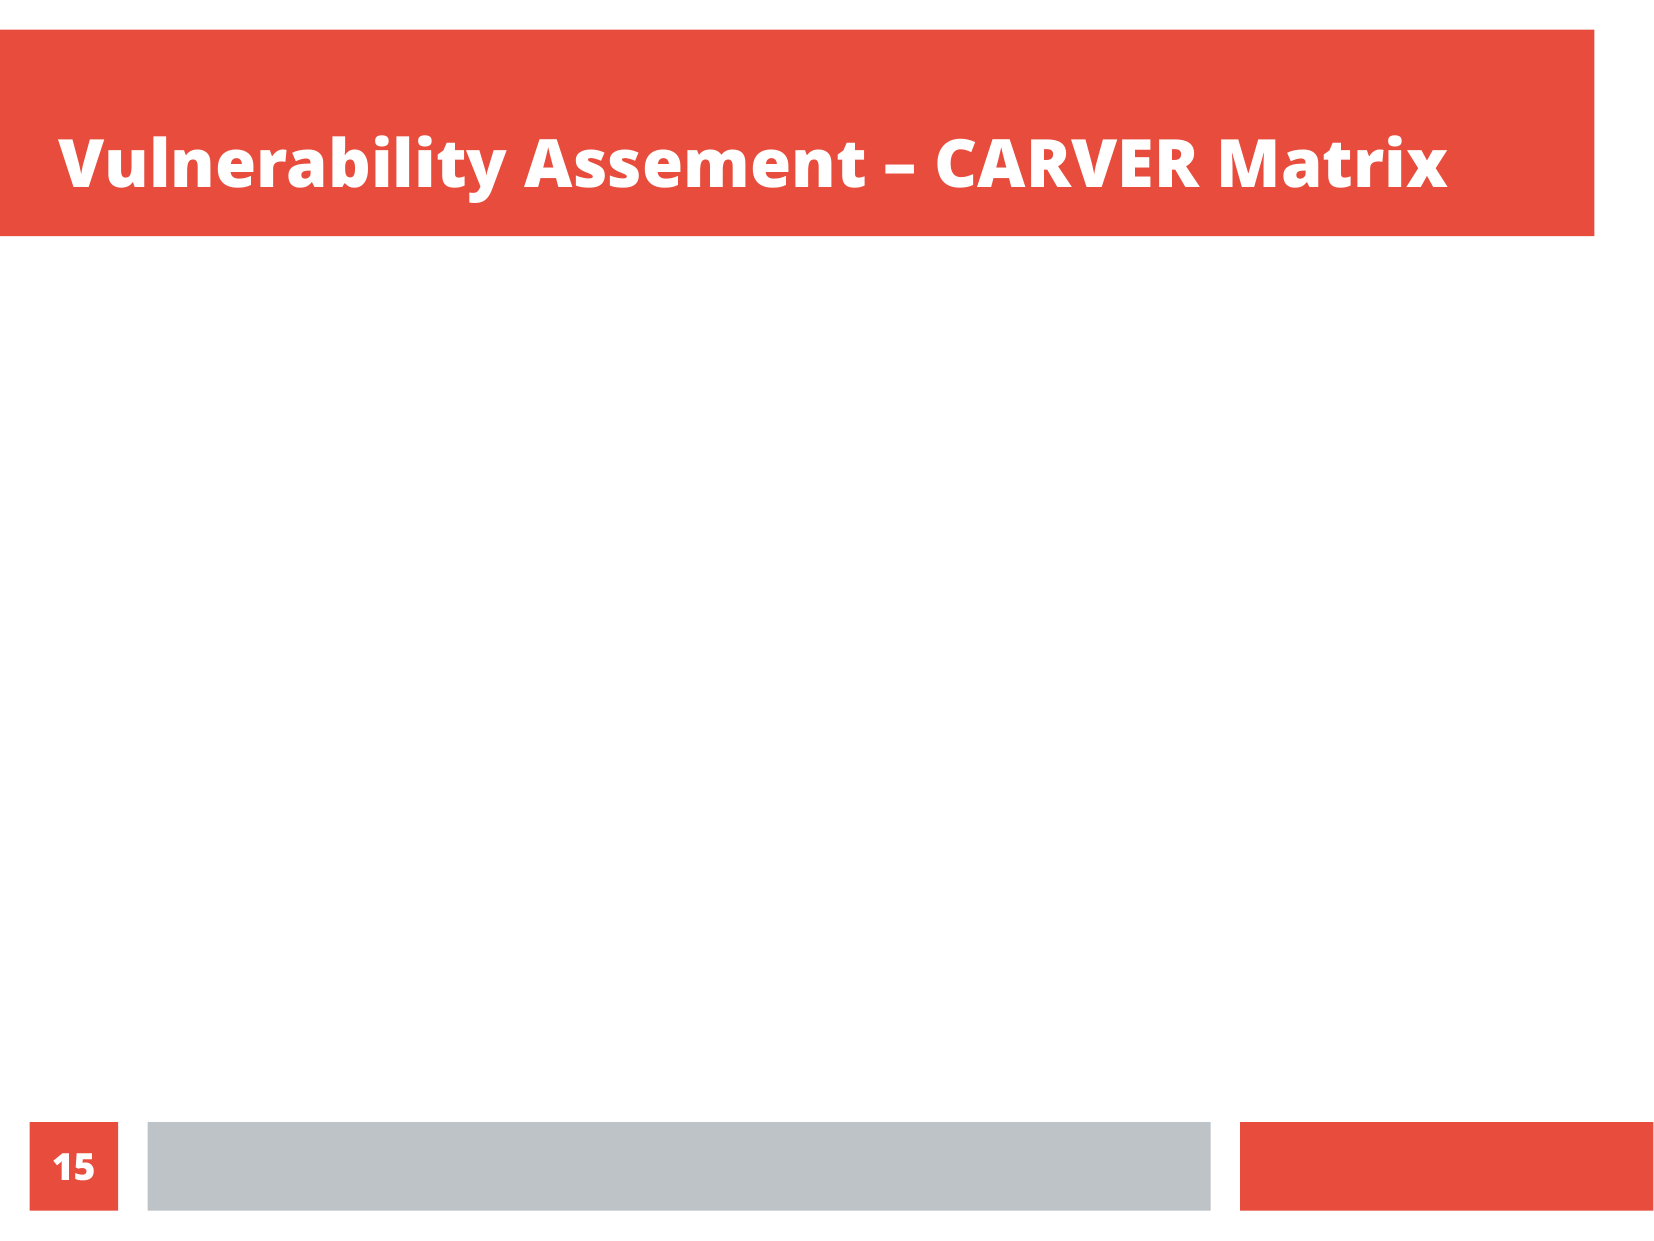

# Vulnerability Assement – CARVER Matrix
15